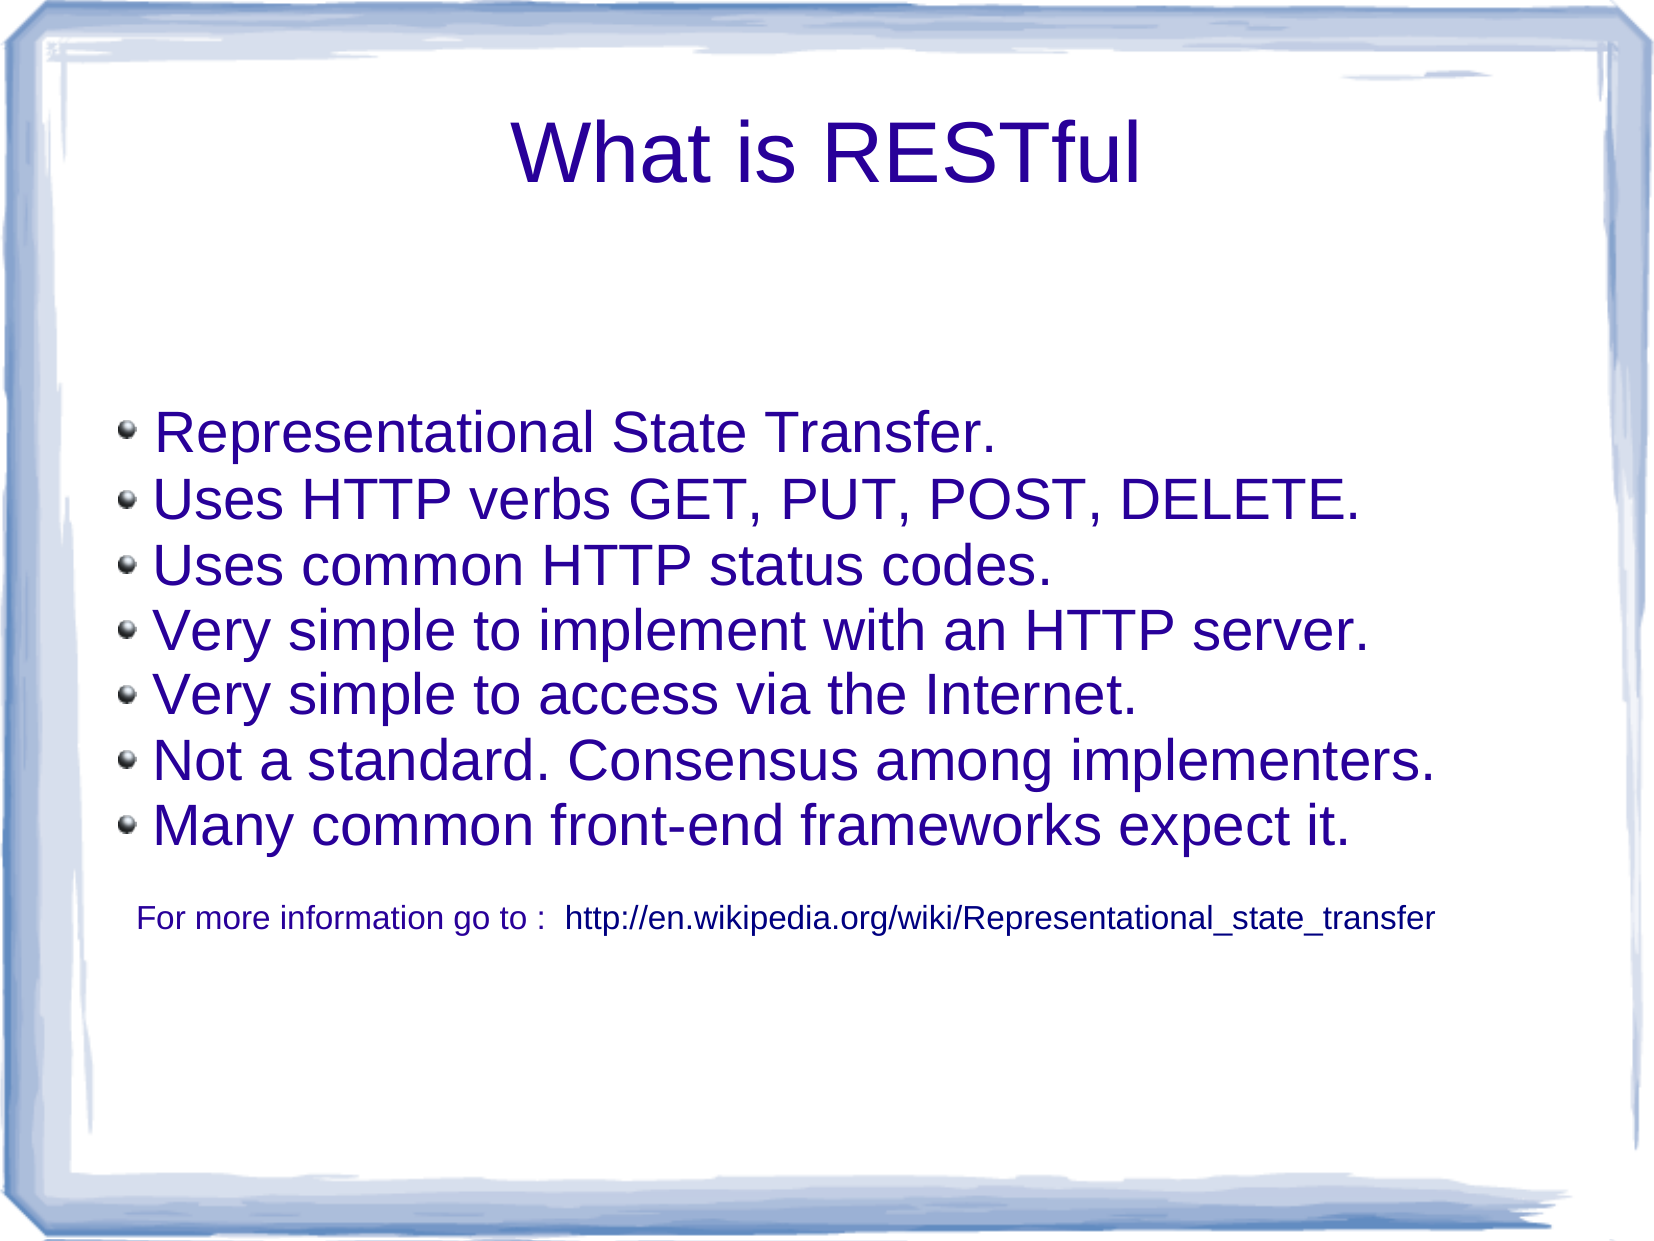

# What is RESTful
 Representational State Transfer.
 Uses HTTP verbs GET, PUT, POST, DELETE.
 Uses common HTTP status codes.
 Very simple to implement with an HTTP server.
 Very simple to access via the Internet.
 Not a standard. Consensus among implementers.
 Many common front-end frameworks expect it.
For more information go to : http://en.wikipedia.org/wiki/Representational_state_transfer